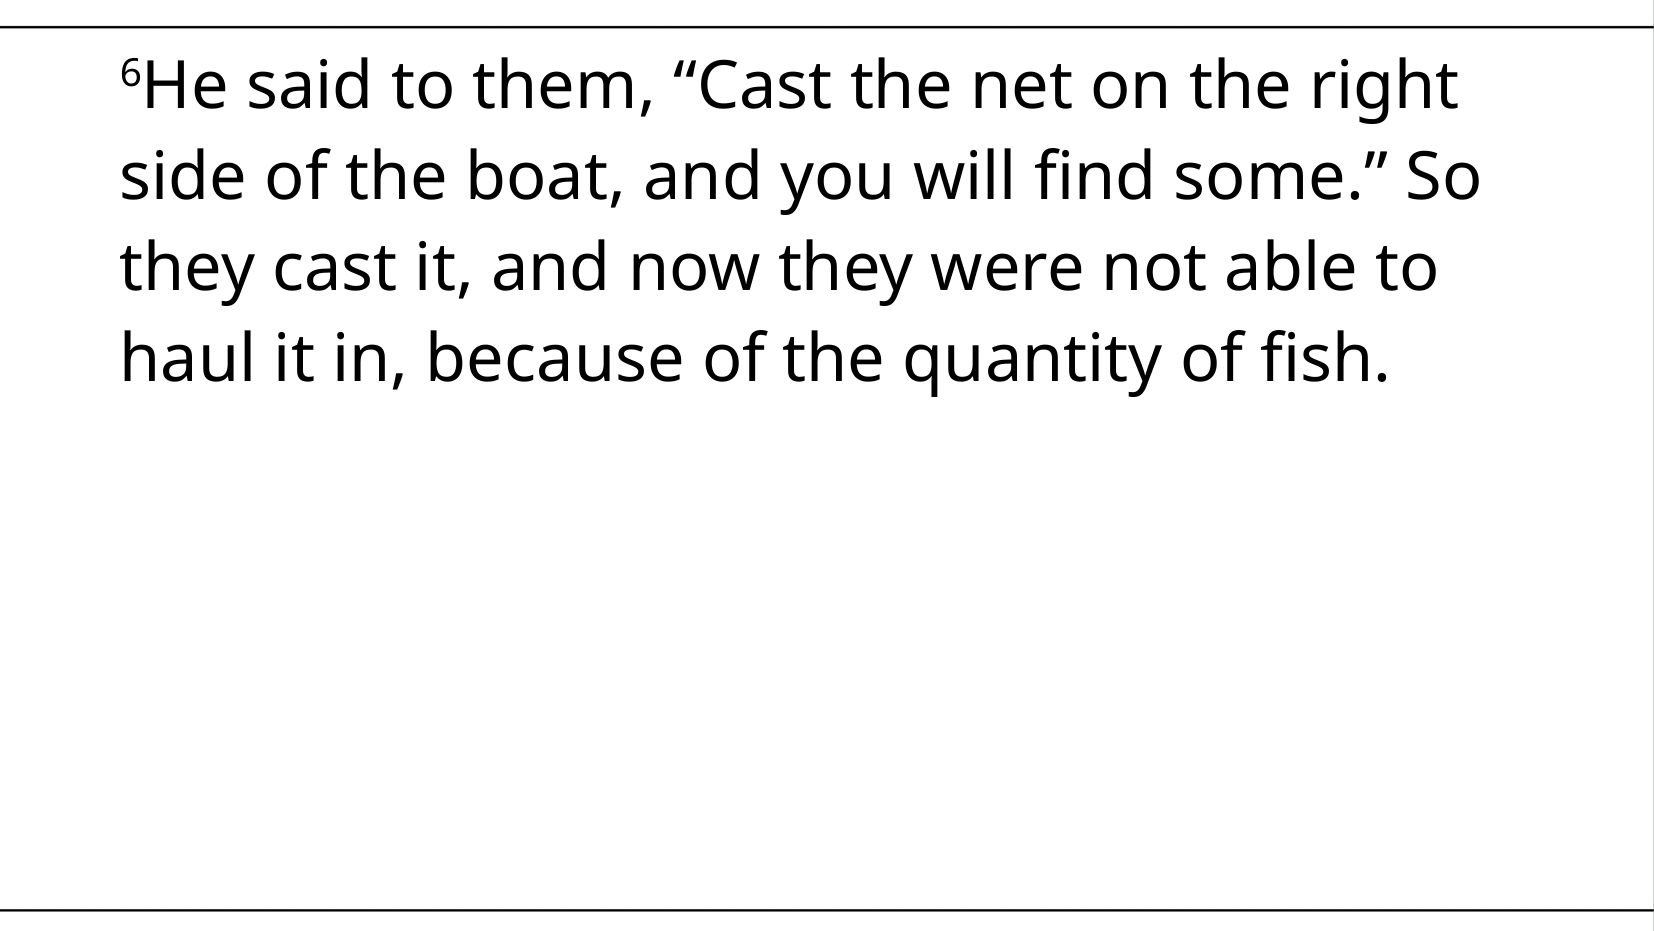

6He said to them, “Cast the net on the right side of the boat, and you will find some.” So they cast it, and now they were not able to haul it in, because of the quantity of fish.